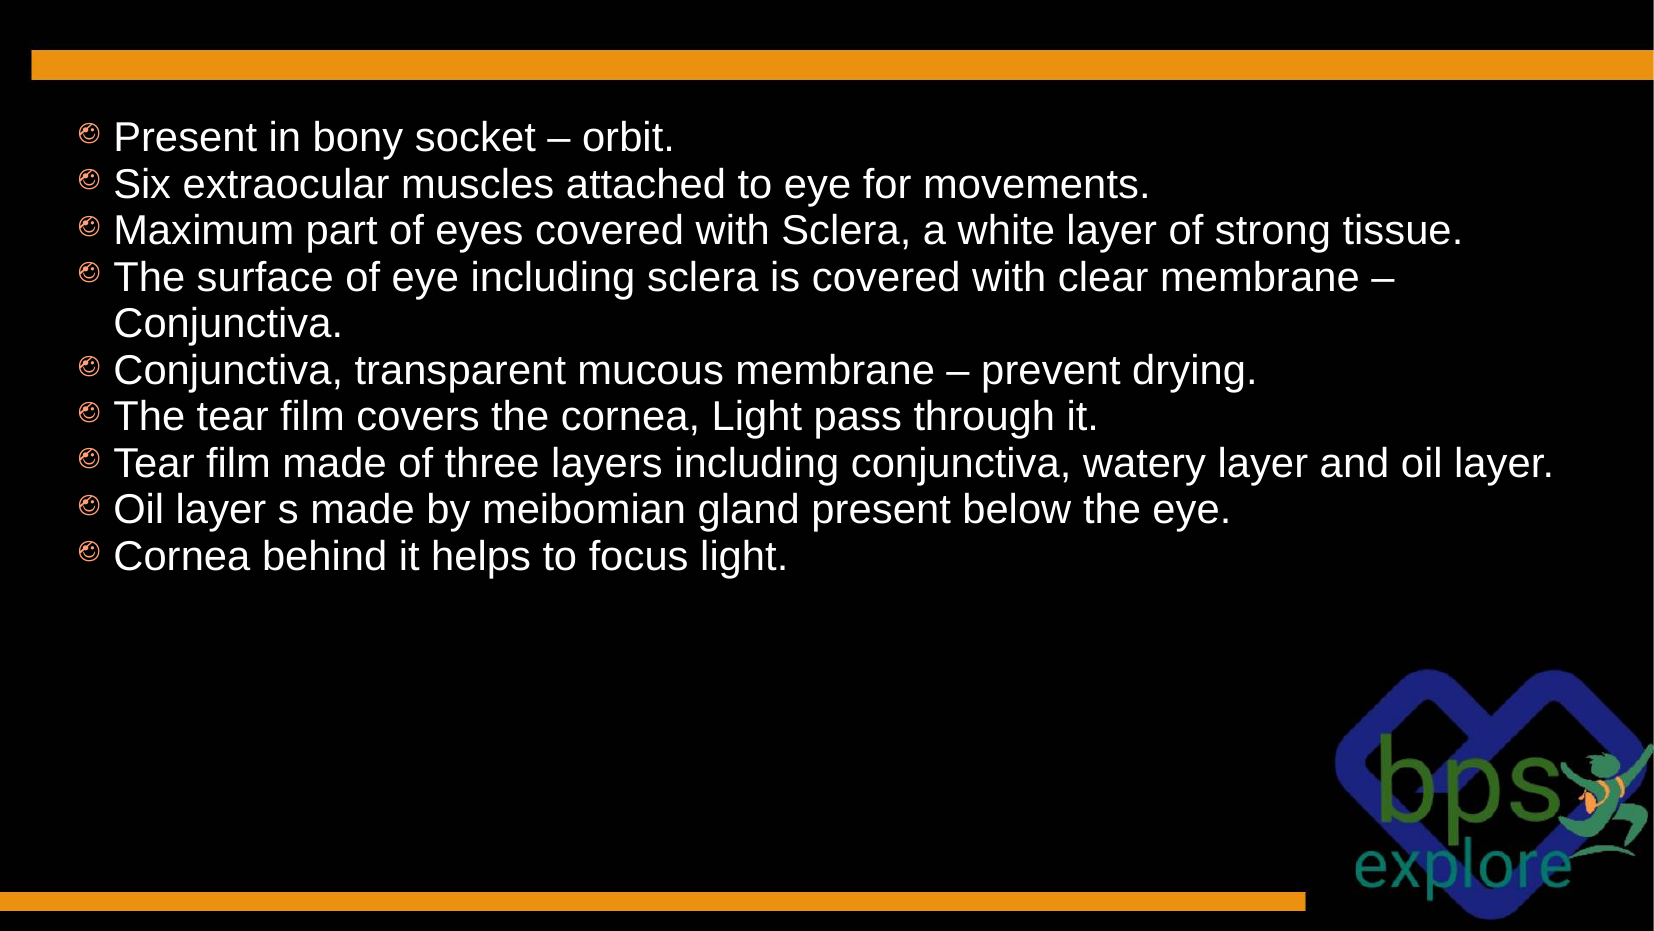

Present in bony socket – orbit.
Six extraocular muscles attached to eye for movements.
Maximum part of eyes covered with Sclera, a white layer of strong tissue.
The surface of eye including sclera is covered with clear membrane – Conjunctiva.
Conjunctiva, transparent mucous membrane – prevent drying.
The tear film covers the cornea, Light pass through it.
Tear film made of three layers including conjunctiva, watery layer and oil layer.
Oil layer s made by meibomian gland present below the eye.
Cornea behind it helps to focus light.